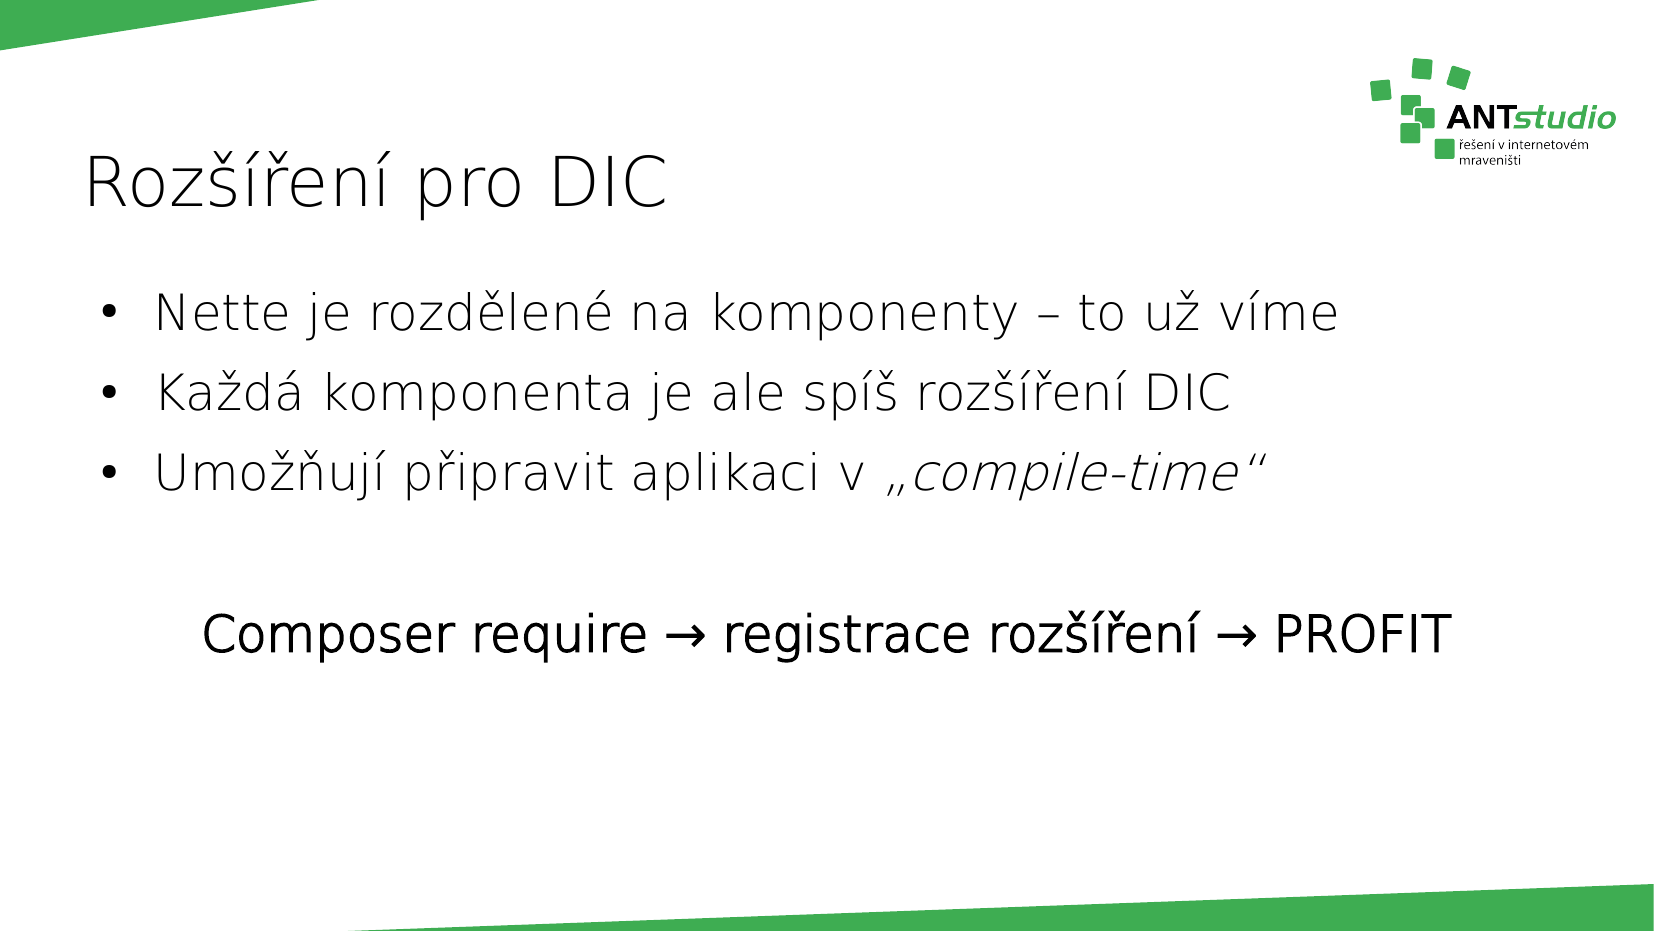

# Rozšíření pro DIC
Nette je rozdělené na komponenty – to už víme
Každá komponenta je ale spíš rozšíření DIC
Umožňují připravit aplikaci v „compile-time“
Composer require → registrace rozšíření → PROFIT